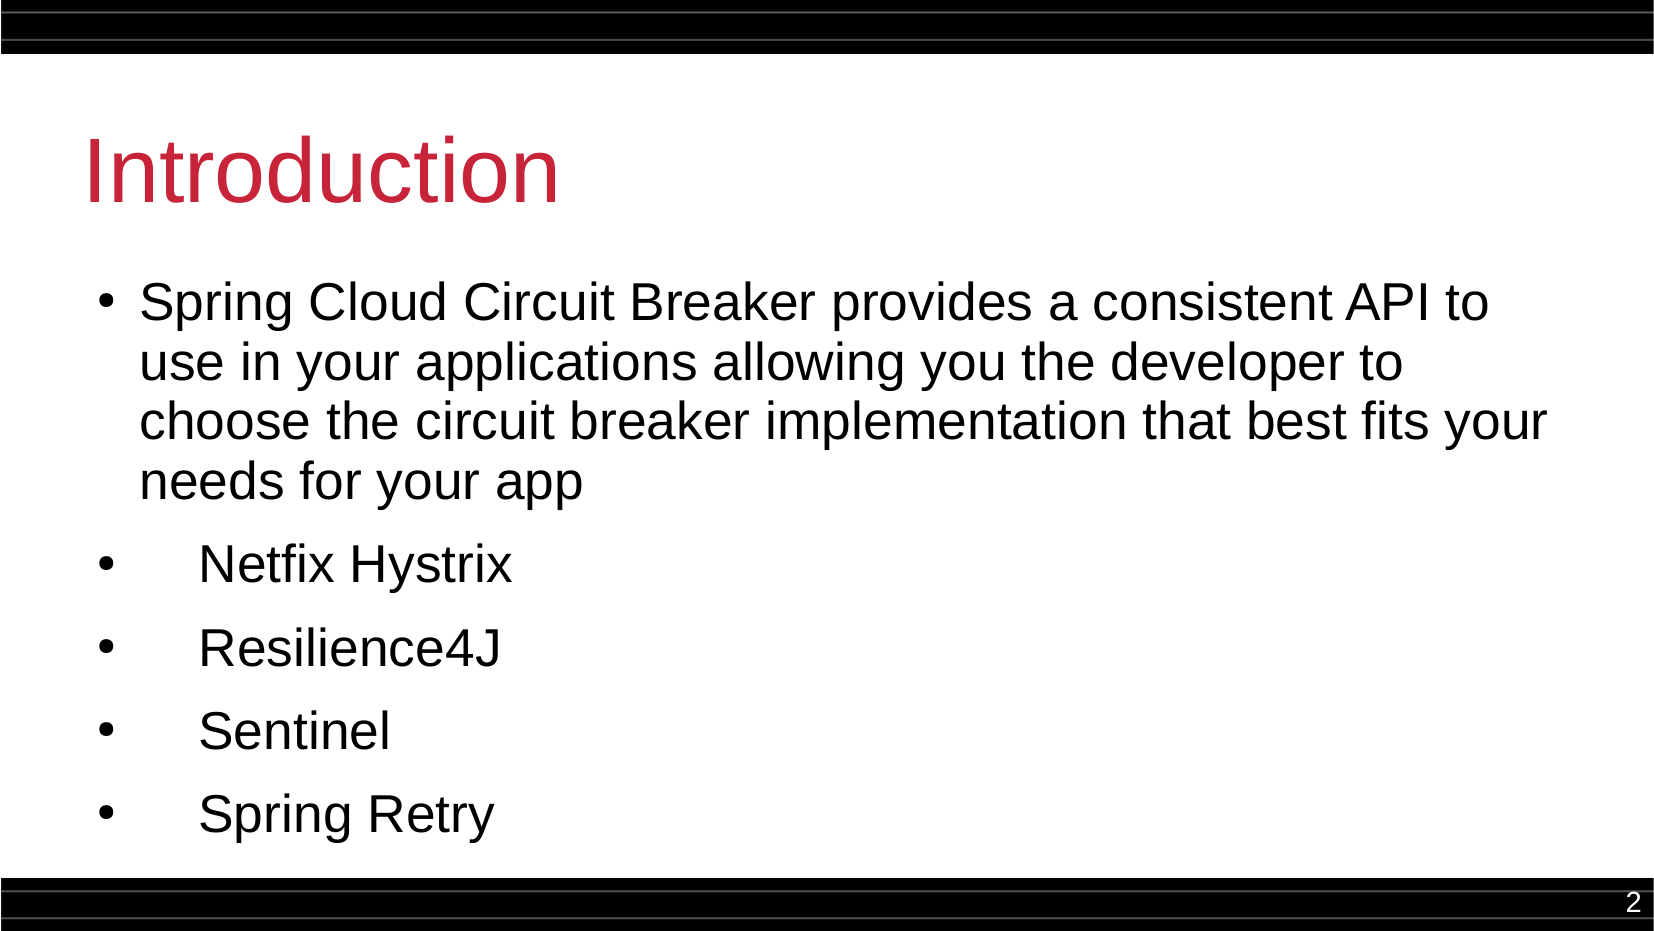

# Introduction
Spring Cloud Circuit Breaker provides a consistent API to use in your applications allowing you the developer to choose the circuit breaker implementation that best fits your needs for your app
 Netfix Hystrix
 Resilience4J
 Sentinel
 Spring Retry